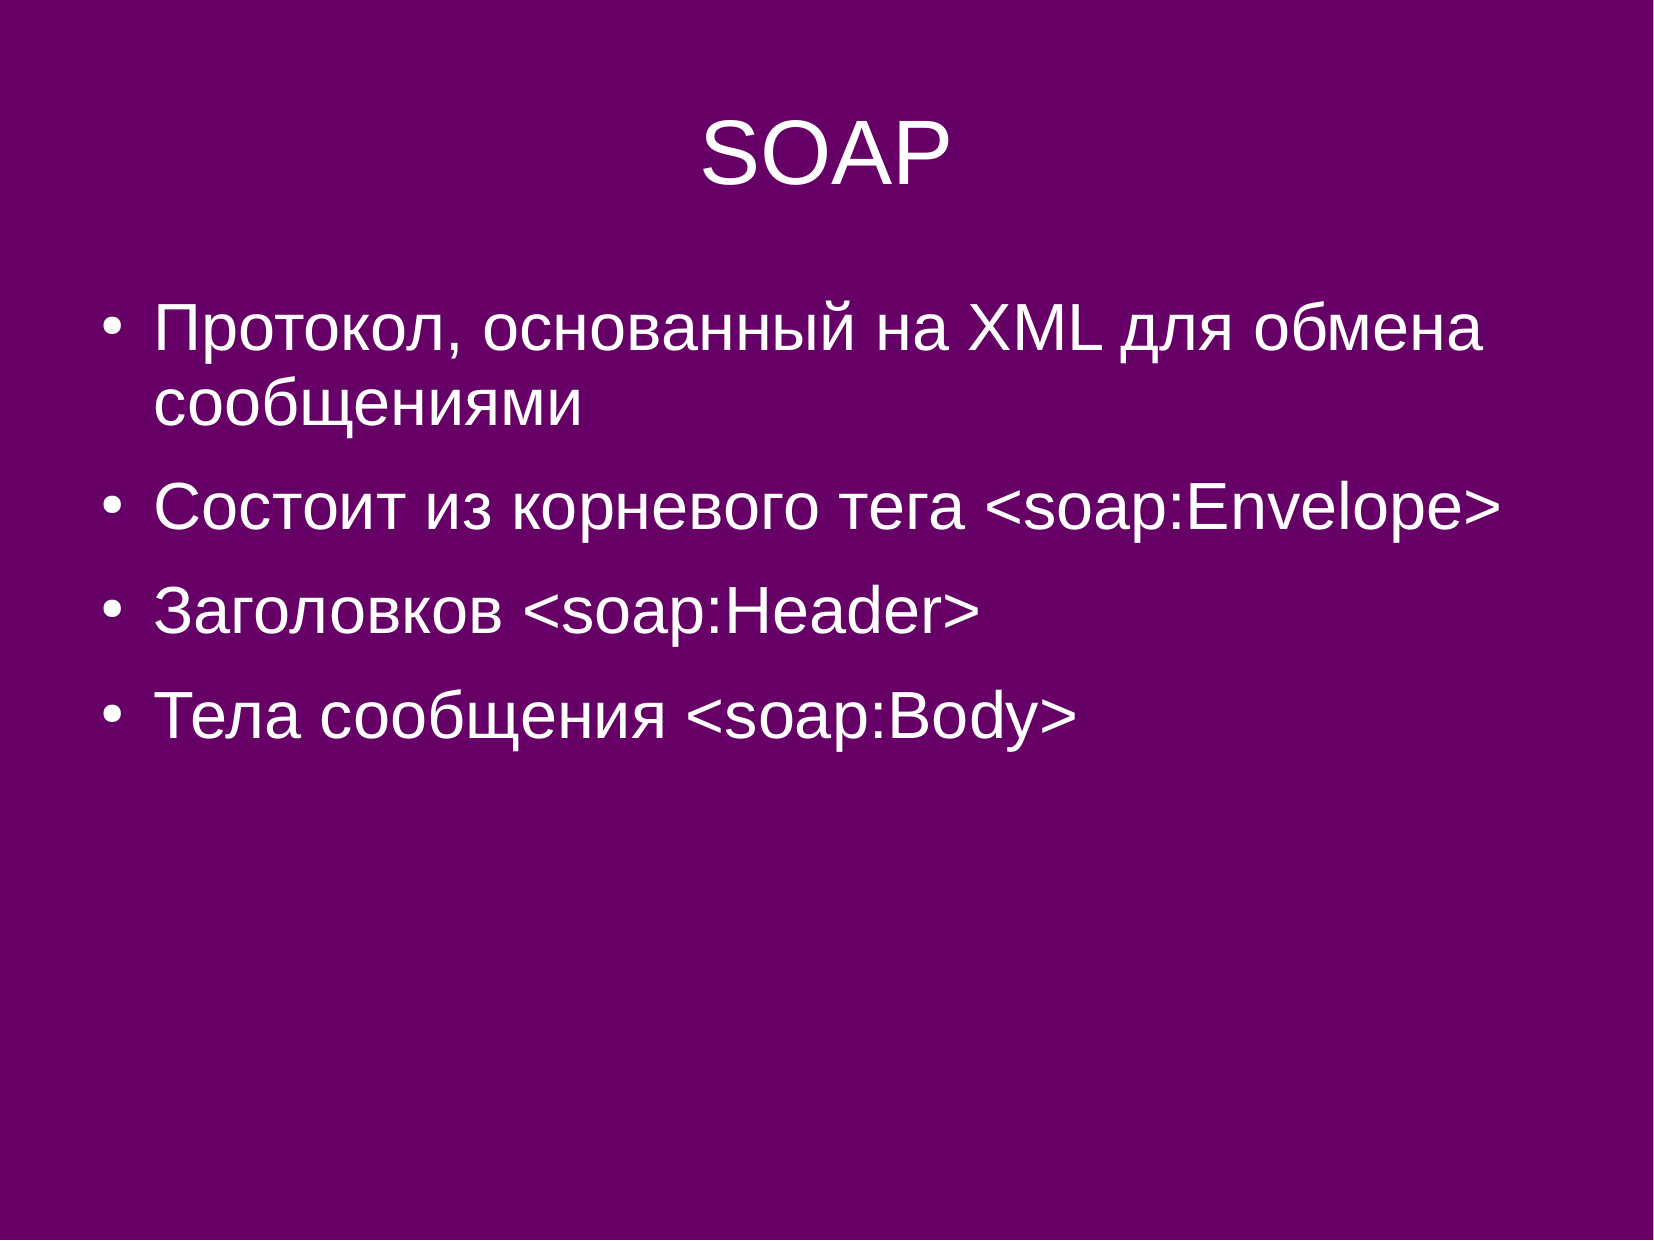

# SOAP
Протокол, основанный на XML для обмена сообщениями
Состоит из корневого тега <soap:Envelope>
Заголовков <soap:Header>
Тела сообщения <soap:Body>